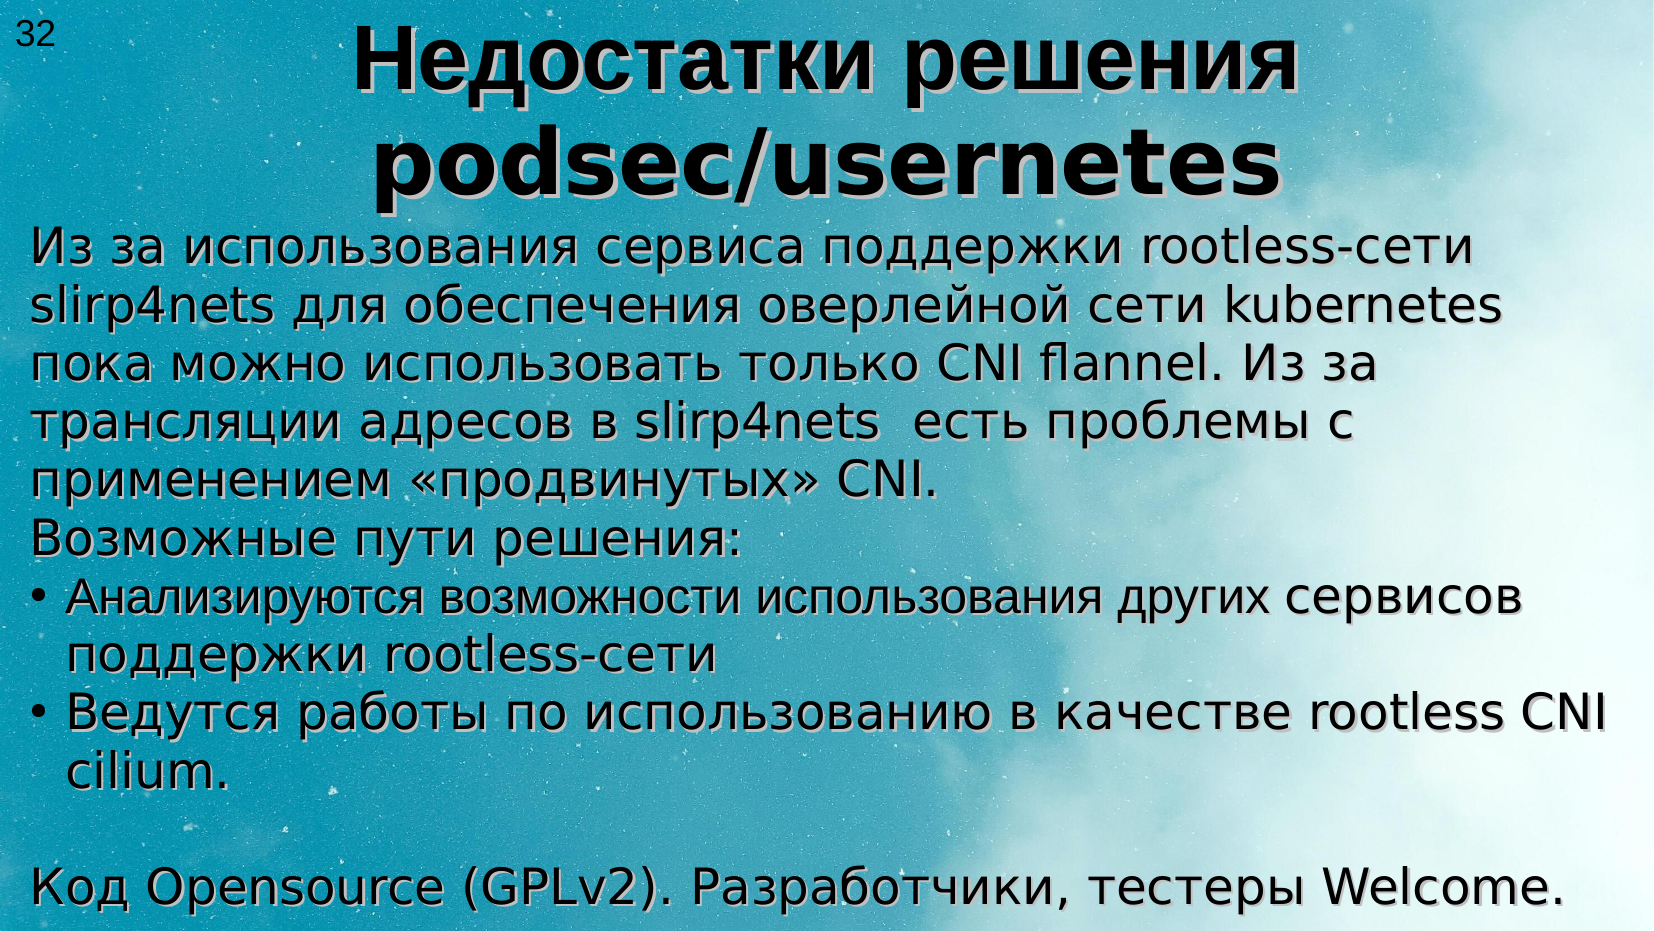

# Недостатки решения podsec/usernetes
Из за использования сервиса поддержки rootless-сети slirp4nets для обеспечения оверлейной сети kubernetes пока можно использовать только CNI flannel. Из за трансляции адресов в slirp4nets есть проблемы с применением «продвинутых» CNI.
Возможные пути решения:
Анализируются возможности использования других сервисов поддержки rootless-сети
Ведутся работы по использованию в качестве rootless CNI cilium.
Код Opensource (GPLv2). Разработчики, тестеры Welcome.